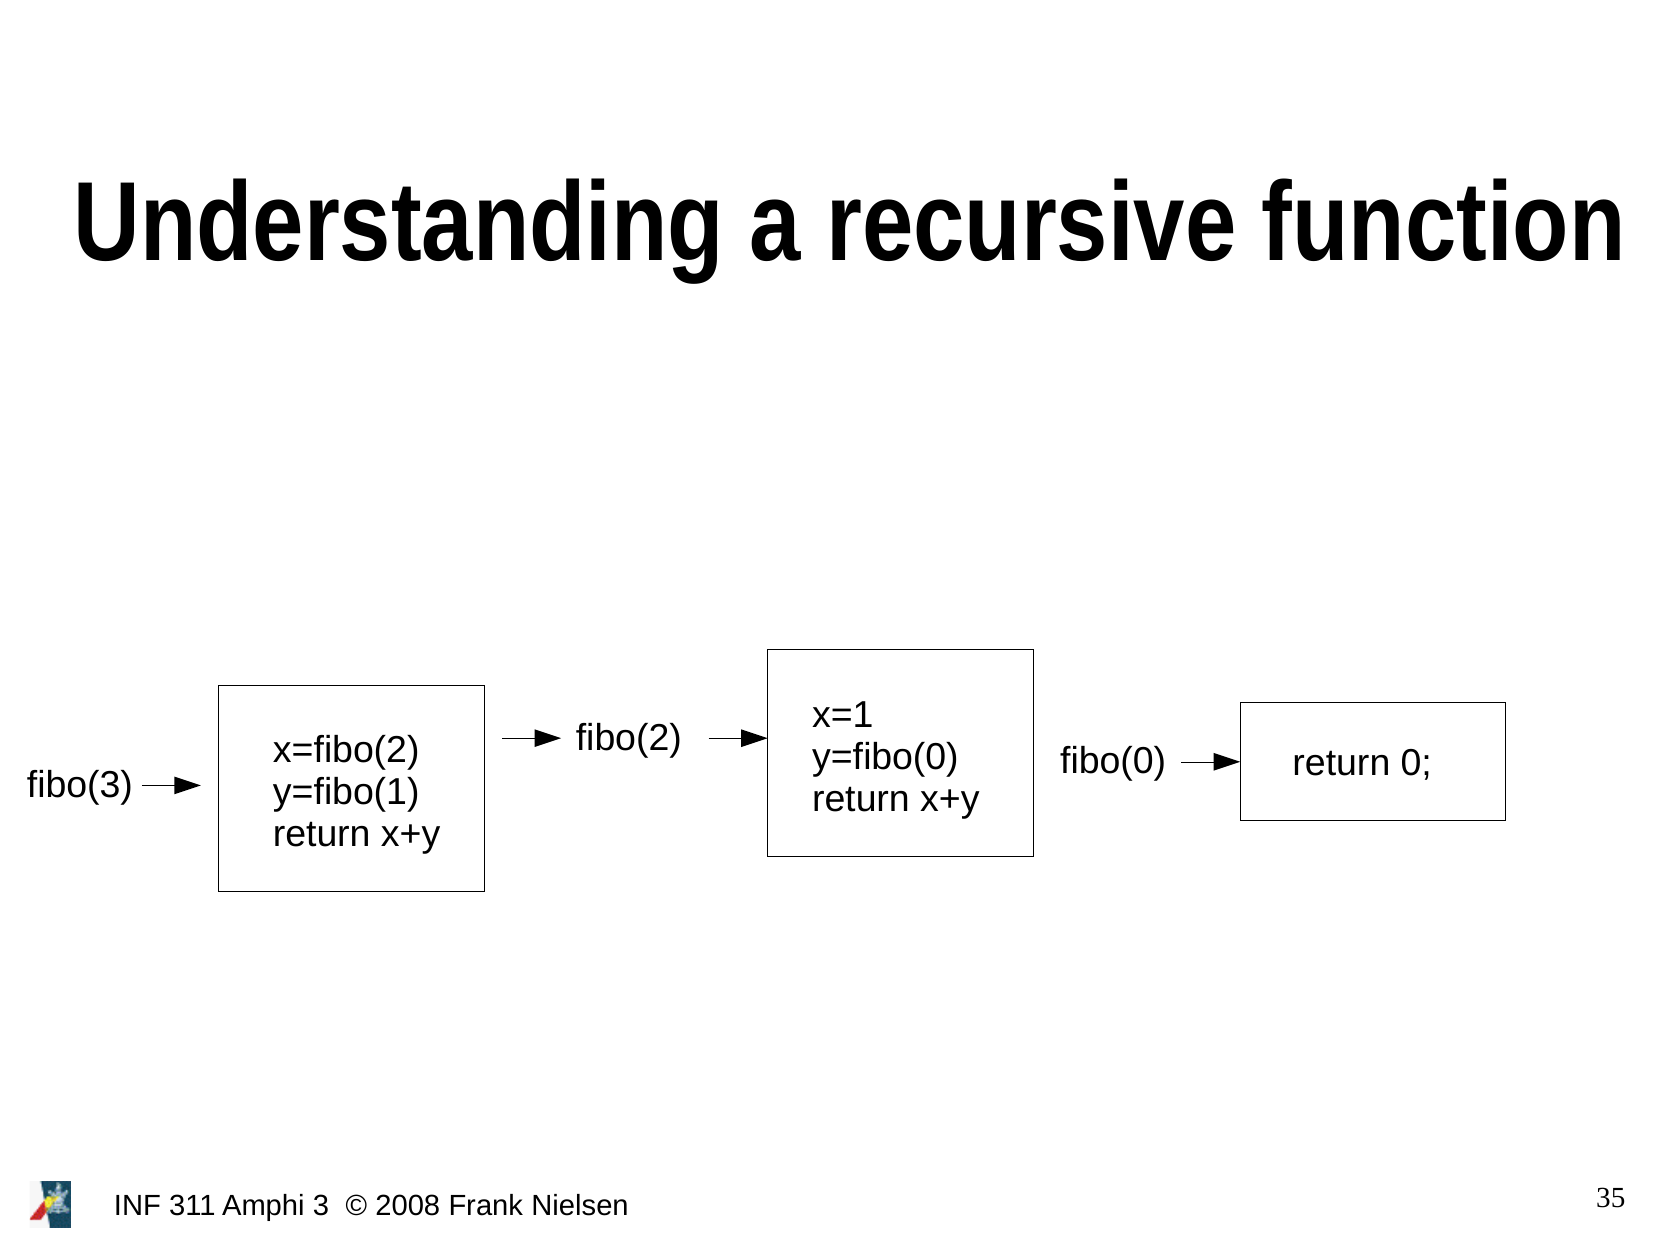

Understanding a recursive function
x=1
y=fibo(0)
return x+y
fibo(2)
x=fibo(2)
y=fibo(1)
return x+y
fibo(0)
return 0;
fibo(3)